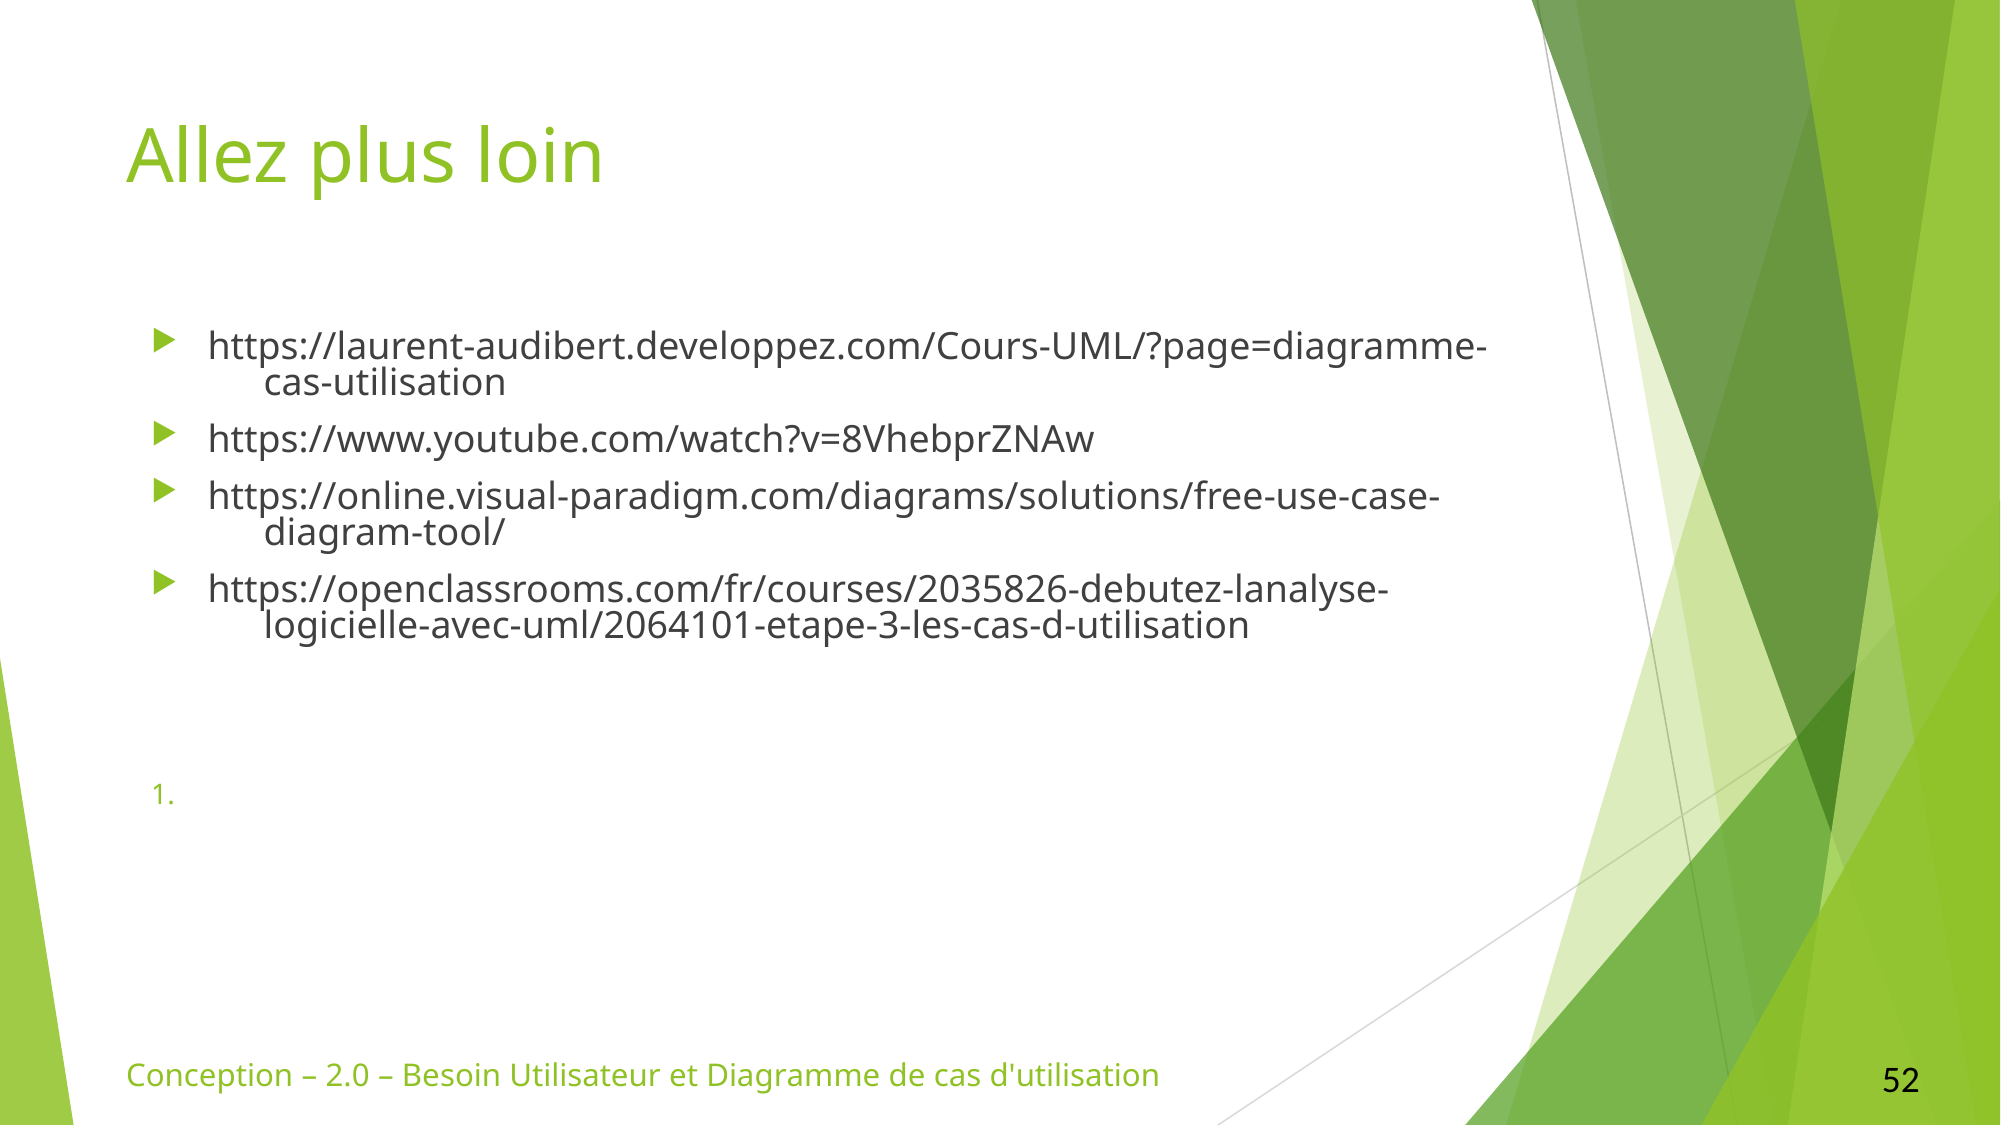

# Allez plus loin
https://laurent-audibert.developpez.com/Cours-UML/?page=diagramme-cas-utilisation
https://www.youtube.com/watch?v=8VhebprZNAw
https://online.visual-paradigm.com/diagrams/solutions/free-use-case-diagram-tool/
https://openclassrooms.com/fr/courses/2035826-debutez-lanalyse-logicielle-avec-uml/2064101-etape-3-les-cas-d-utilisation
Conception – 2.0 – Besoin Utilisateur et Diagramme de cas d'utilisation